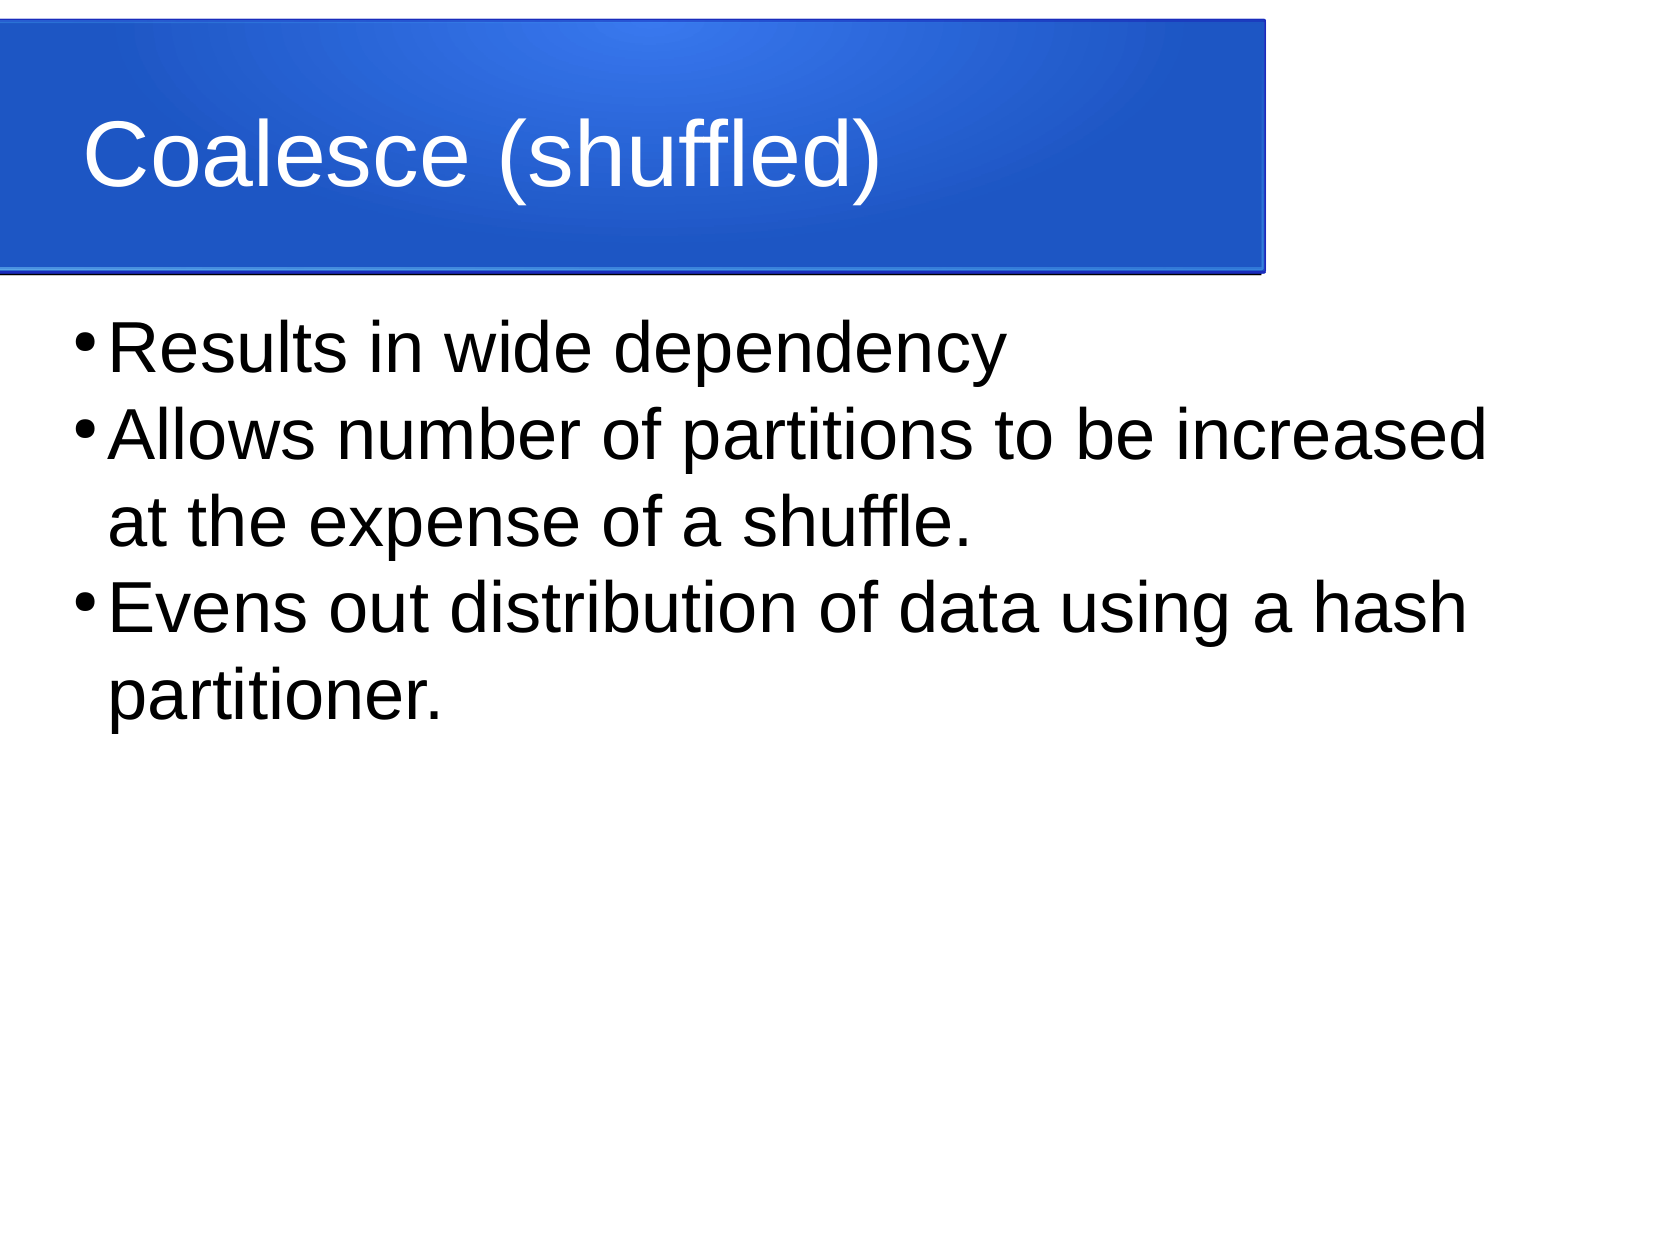

Coalesce (shuffled)
Results in wide dependency
Allows number of partitions to be increased at the expense of a shuffle.
Evens out distribution of data using a hash partitioner.